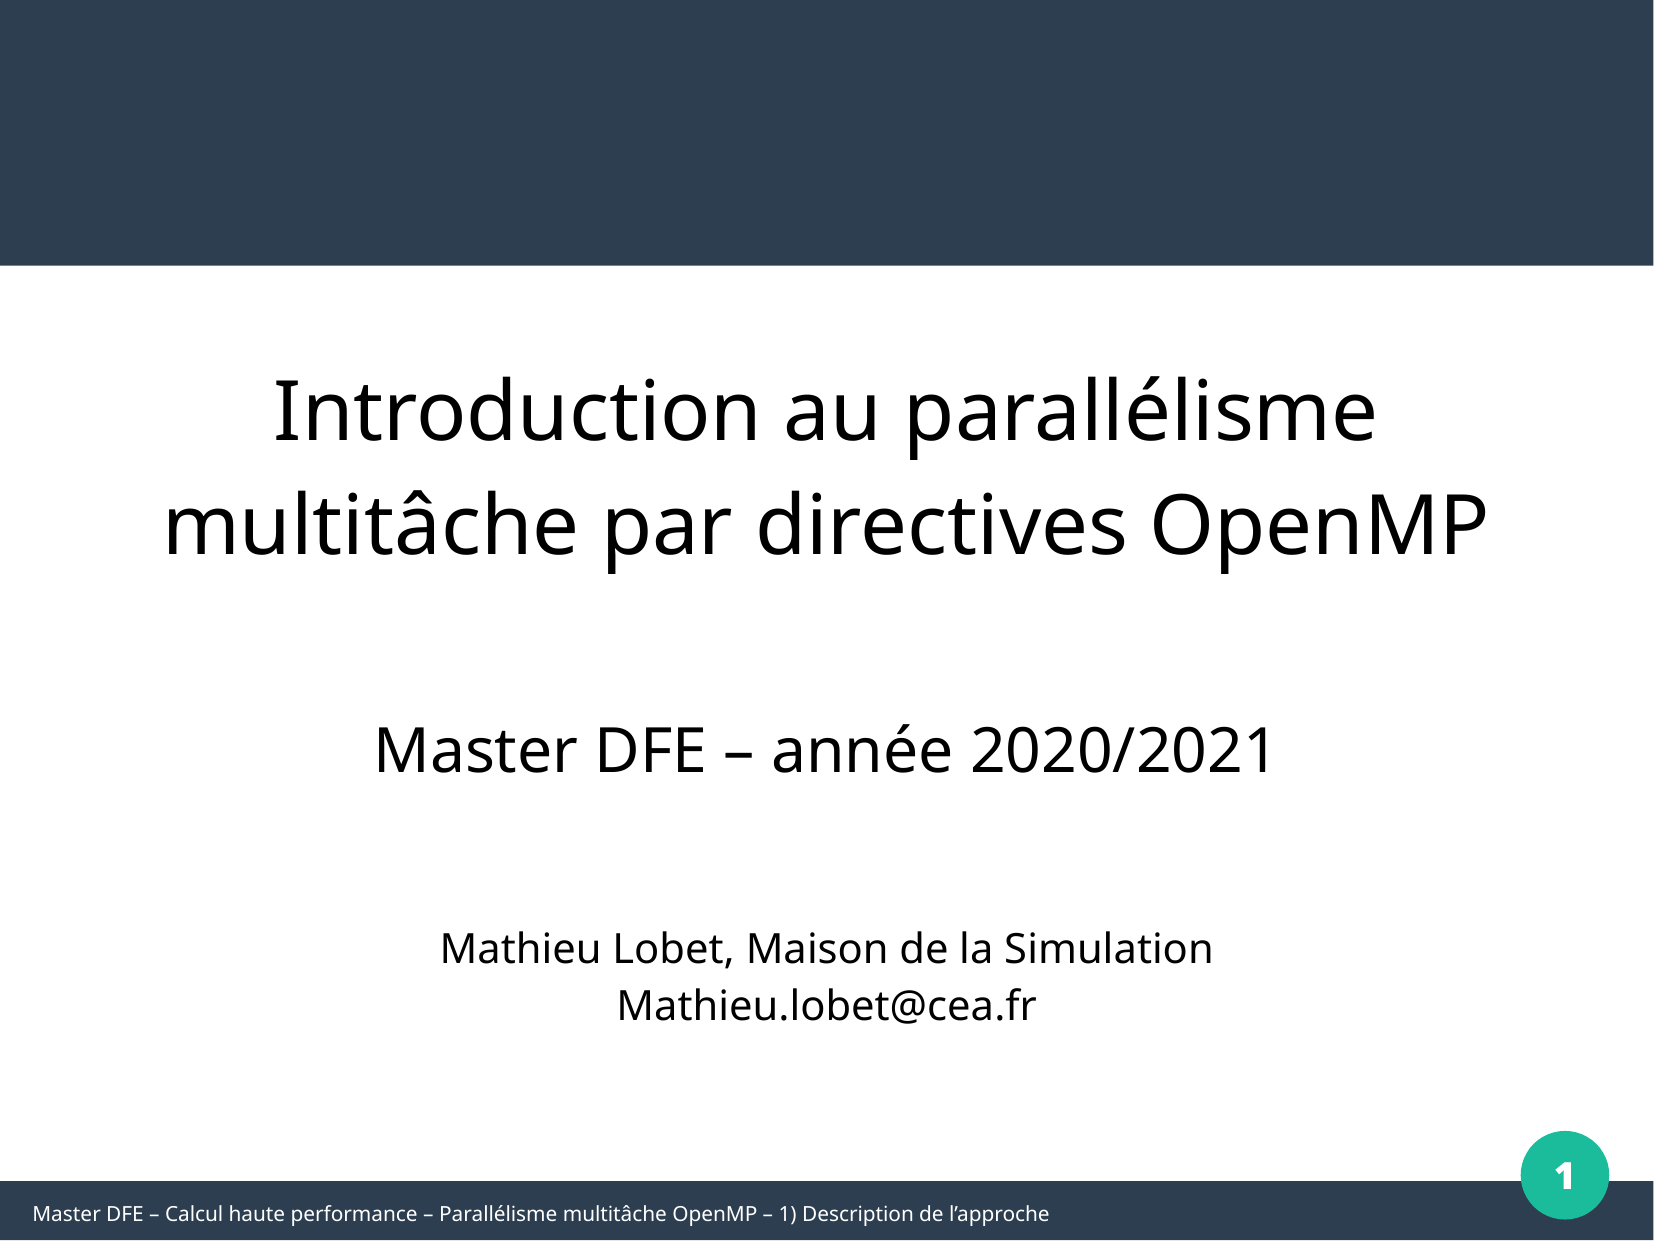

Introduction au parallélisme multitâche par directives OpenMP
Master DFE – année 2020/2021
Mathieu Lobet, Maison de la Simulation
Mathieu.lobet@cea.fr
1
Master DFE – Calcul haute performance – Parallélisme multitâche OpenMP – 1) Description de l’approche